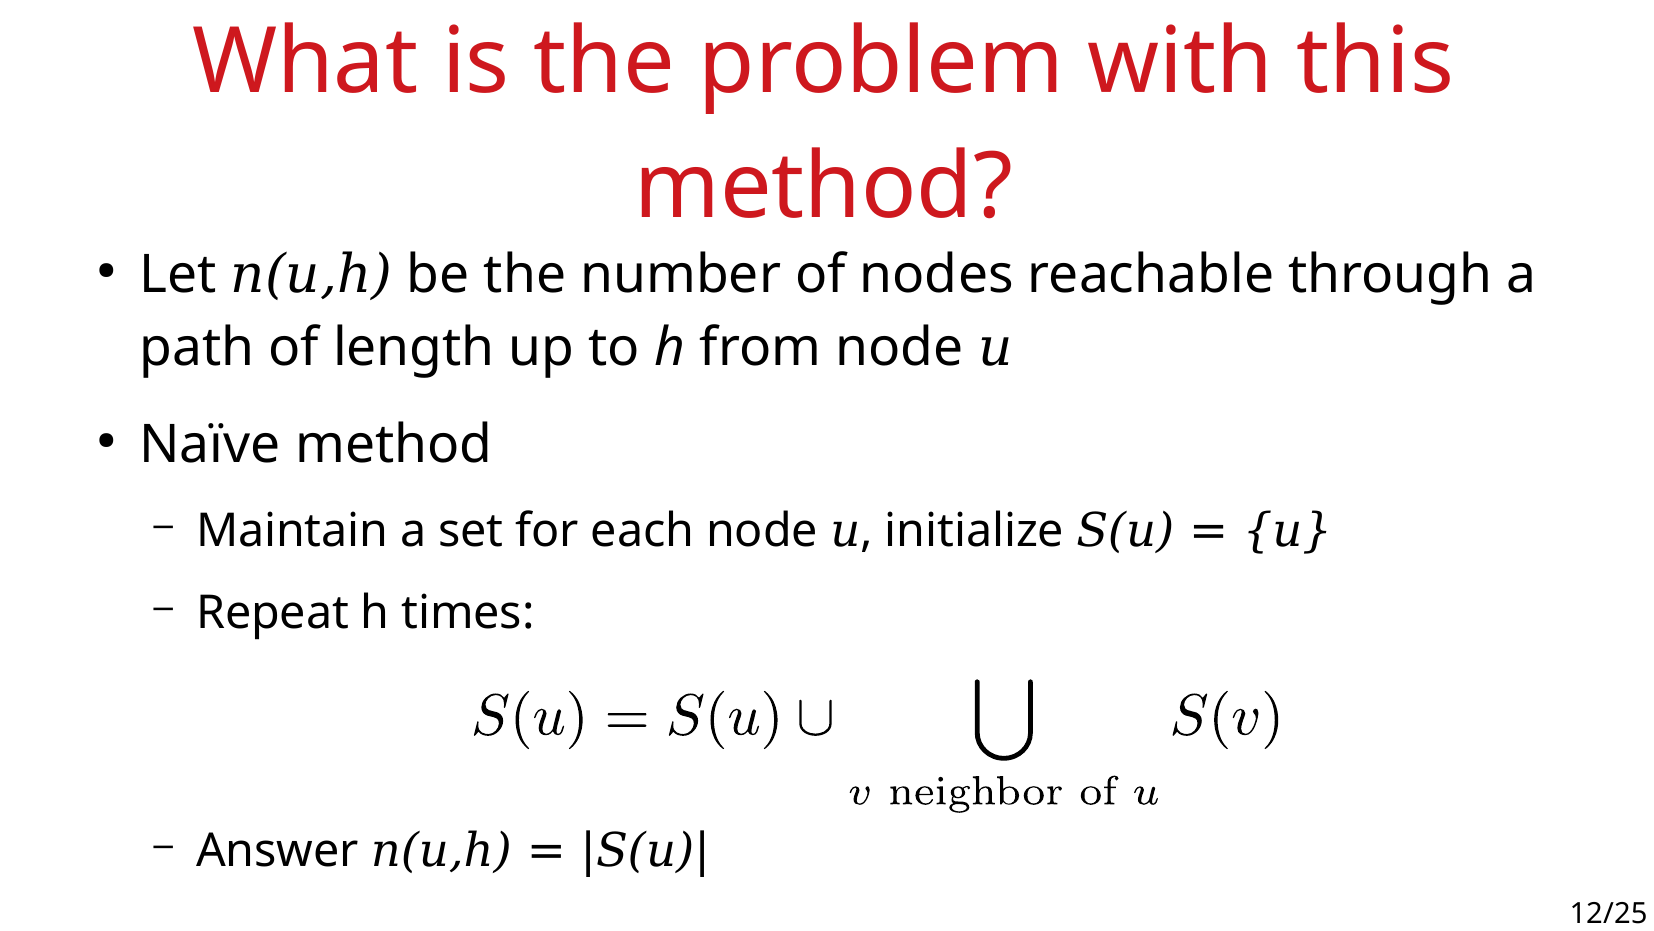

# What is the problem with this method?
Let n(u,h) be the number of nodes reachable through a path of length up to h from node u
Naïve method
Maintain a set for each node u, initialize S(u) = {u}
Repeat h times:
Answer n(u,h) = |S(u)|
12